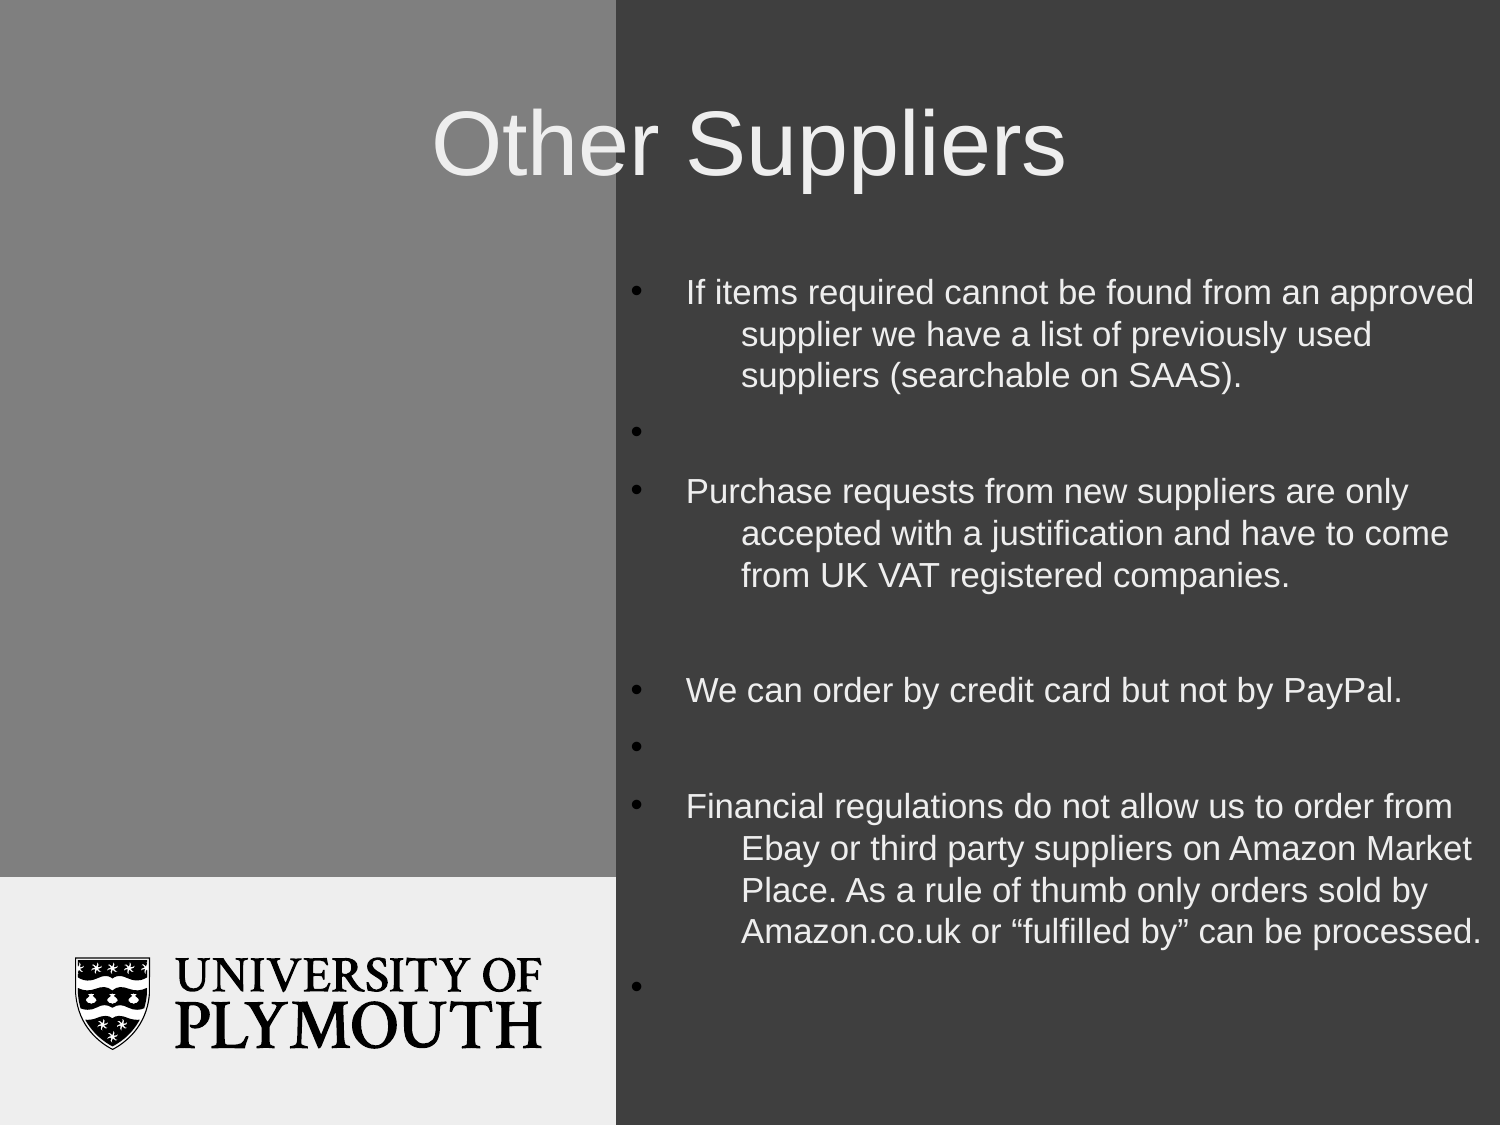

# Other Suppliers
If items required cannot be found from an approved supplier we have a list of previously used suppliers (searchable on SAAS).
Purchase requests from new suppliers are only accepted with a justification and have to come from UK VAT registered companies.
We can order by credit card but not by PayPal.
Financial regulations do not allow us to order from Ebay or third party suppliers on Amazon Market Place. As a rule of thumb only orders sold by Amazon.co.uk or “fulfilled by” can be processed.